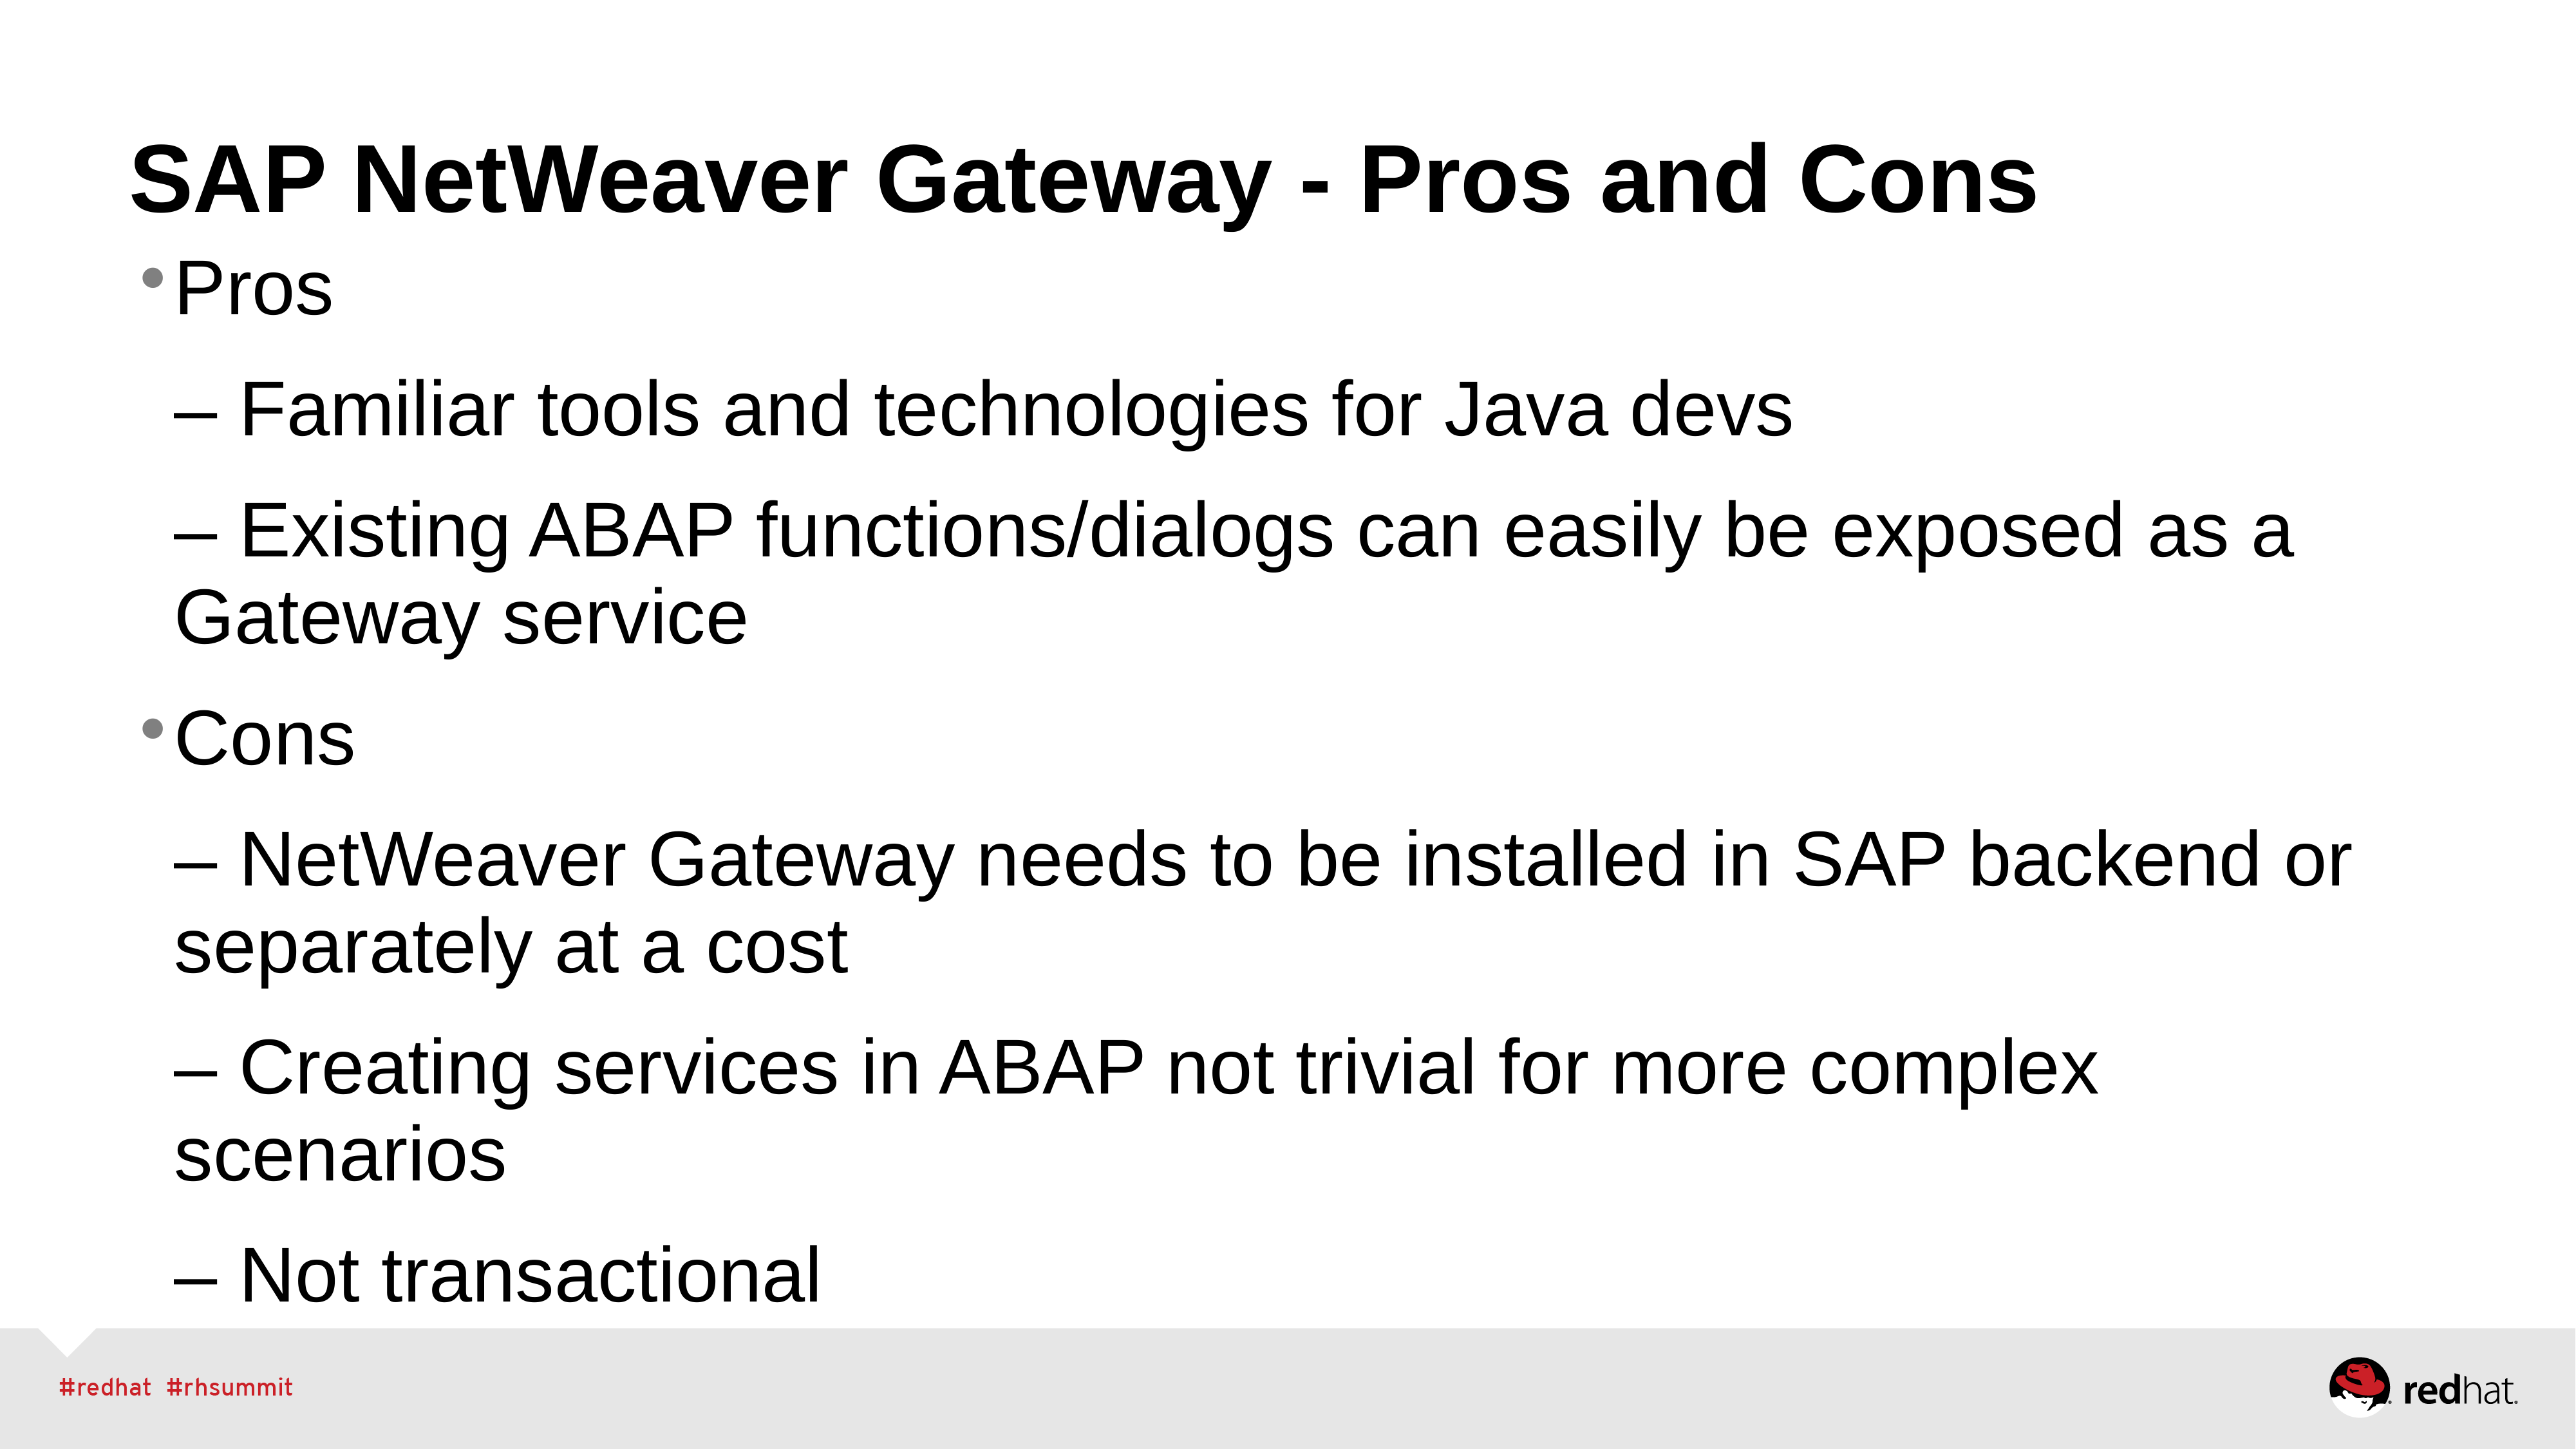

# SAP NetWeaver Gateway - Pros and Cons
Pros
– Familiar tools and technologies for Java devs
– Existing ABAP functions/dialogs can easily be exposed as a Gateway service
Cons
– NetWeaver Gateway needs to be installed in SAP backend or separately at a cost
– Creating services in ABAP not trivial for more complex scenarios
– Not transactional